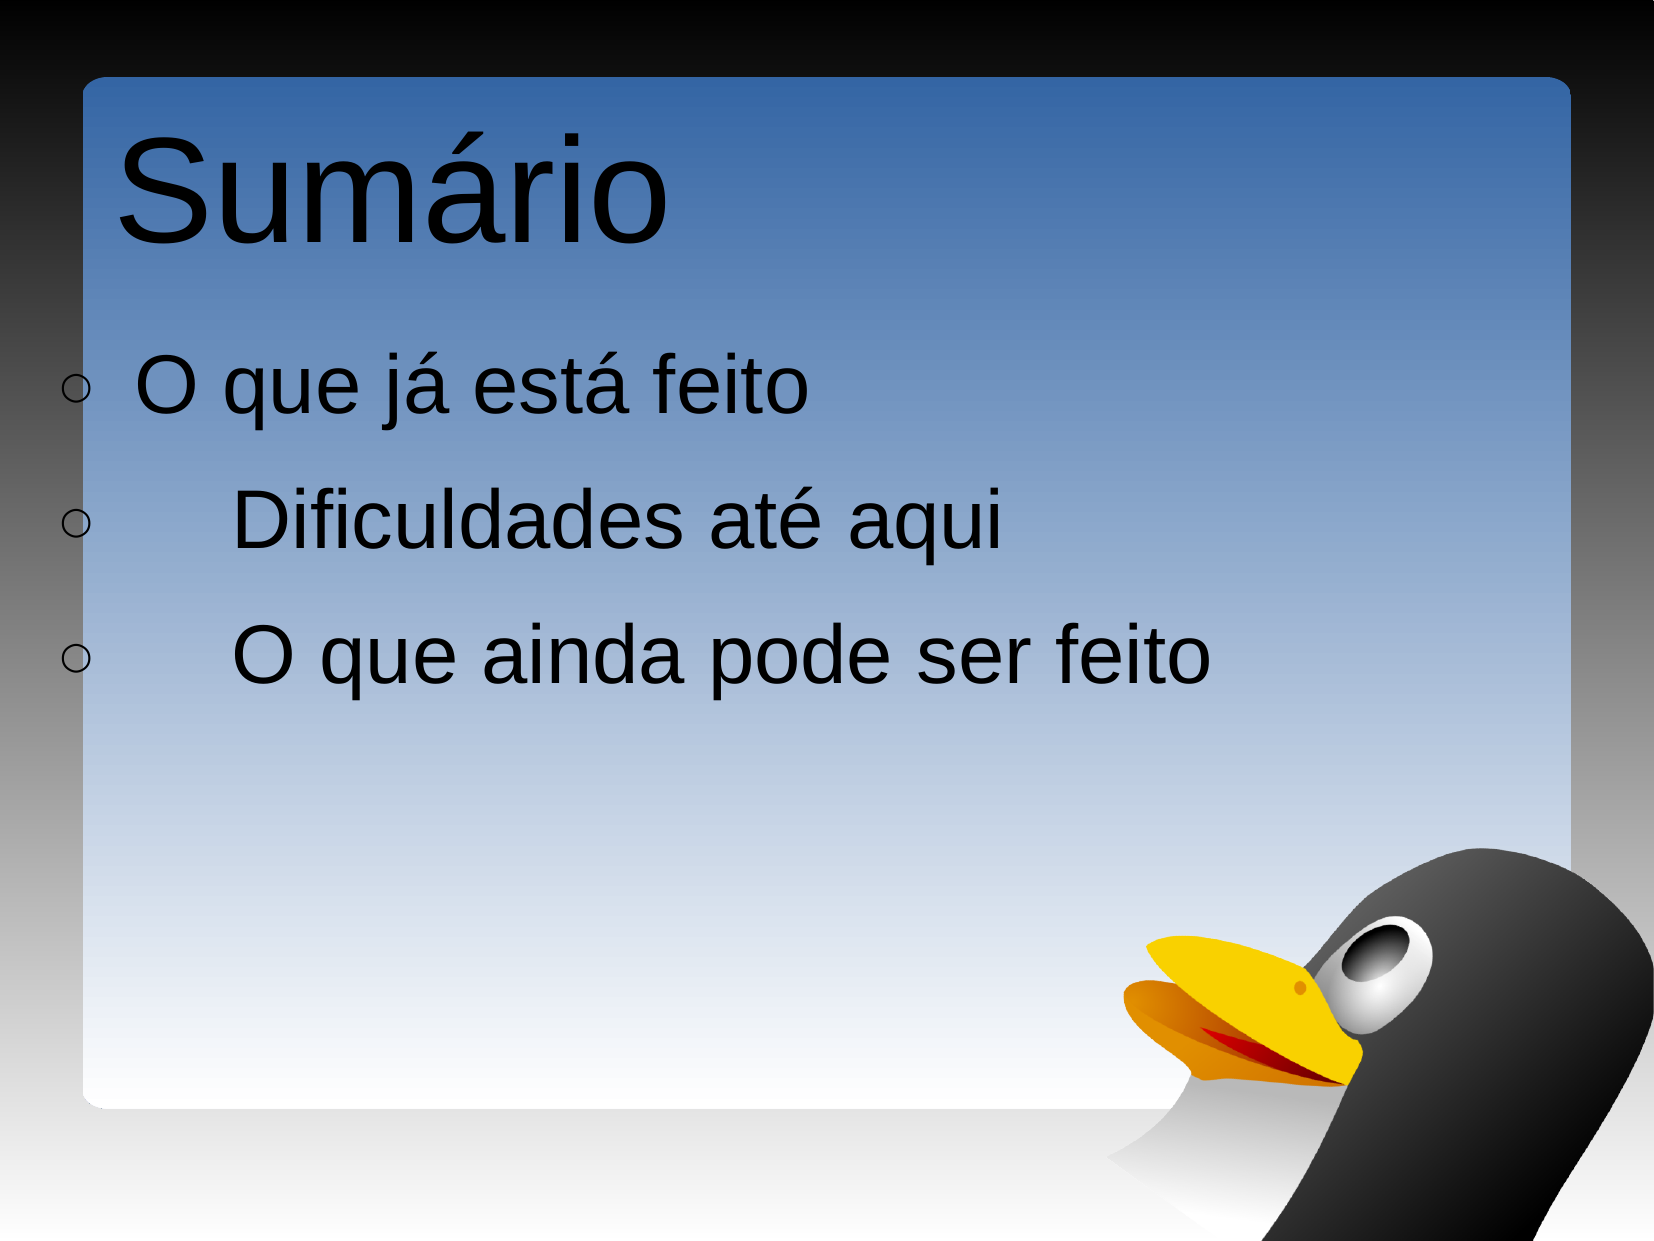

Sumário
	O que já está feito
 Dificuldades até aqui
 O que ainda pode ser feito